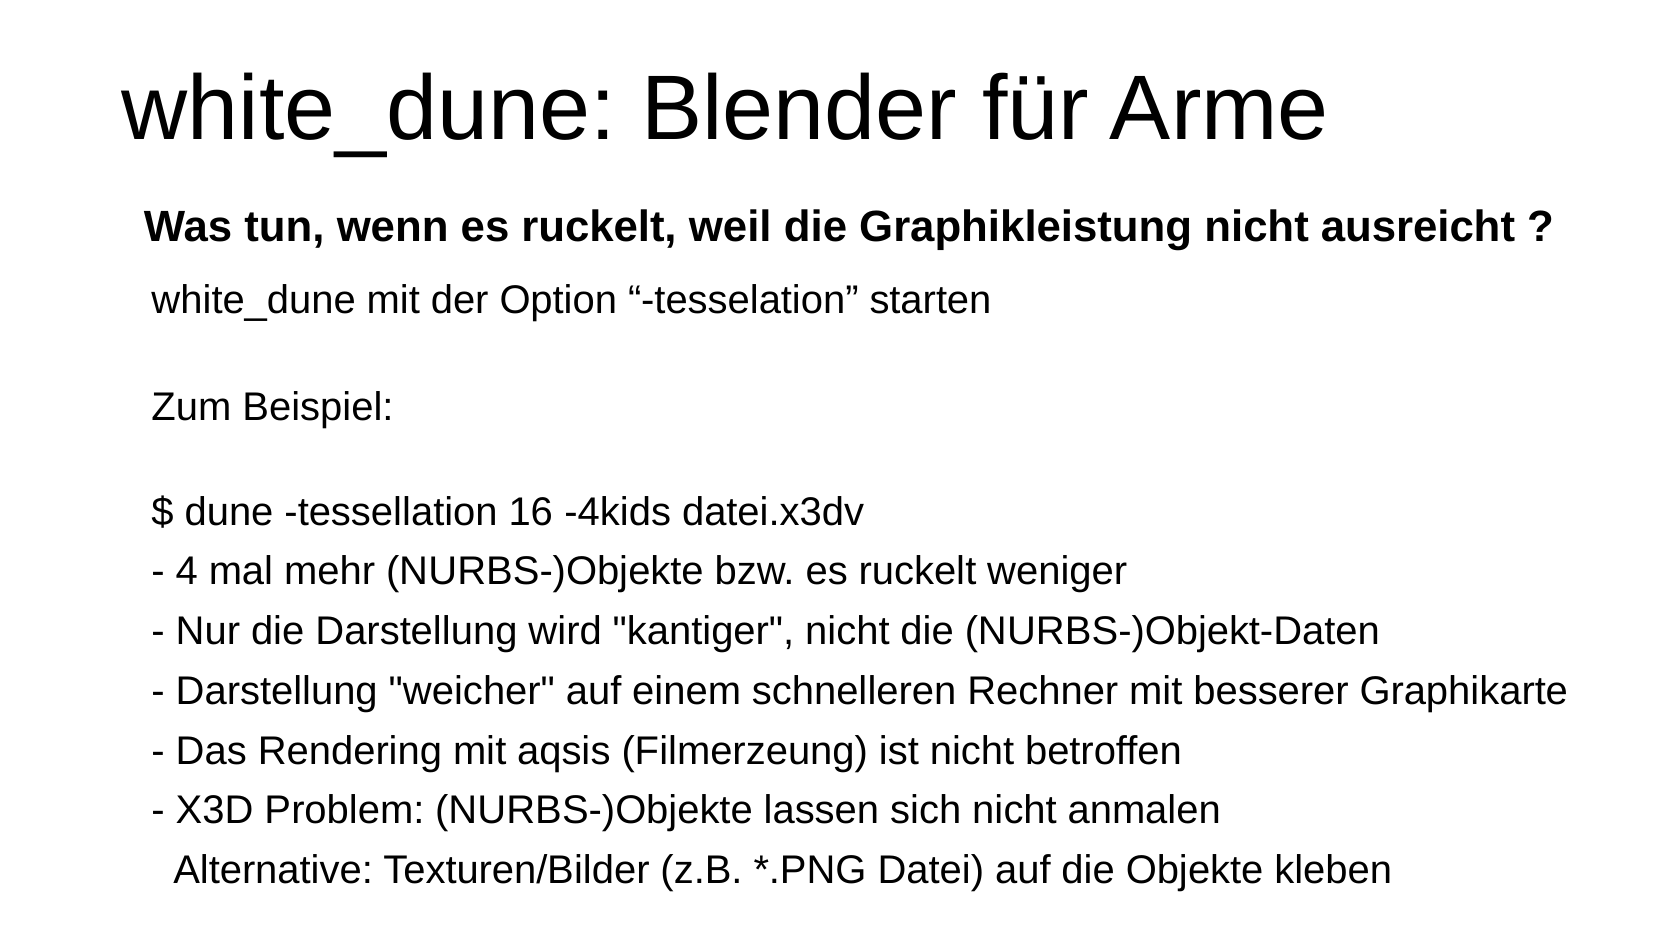

# white_dune: Blender für Arme
Was tun, wenn es ruckelt, weil die Graphikleistung nicht ausreicht ?
white_dune mit der Option “-tesselation” starten
Zum Beispiel:
$ dune -tessellation 16 -4kids datei.x3dv
- 4 mal mehr (NURBS-)Objekte bzw. es ruckelt weniger
- Nur die Darstellung wird "kantiger", nicht die (NURBS-)Objekt-Daten
- Darstellung "weicher" auf einem schnelleren Rechner mit besserer Graphikarte
- Das Rendering mit aqsis (Filmerzeung) ist nicht betroffen
- X3D Problem: (NURBS-)Objekte lassen sich nicht anmalen
 Alternative: Texturen/Bilder (z.B. *.PNG Datei) auf die Objekte kleben